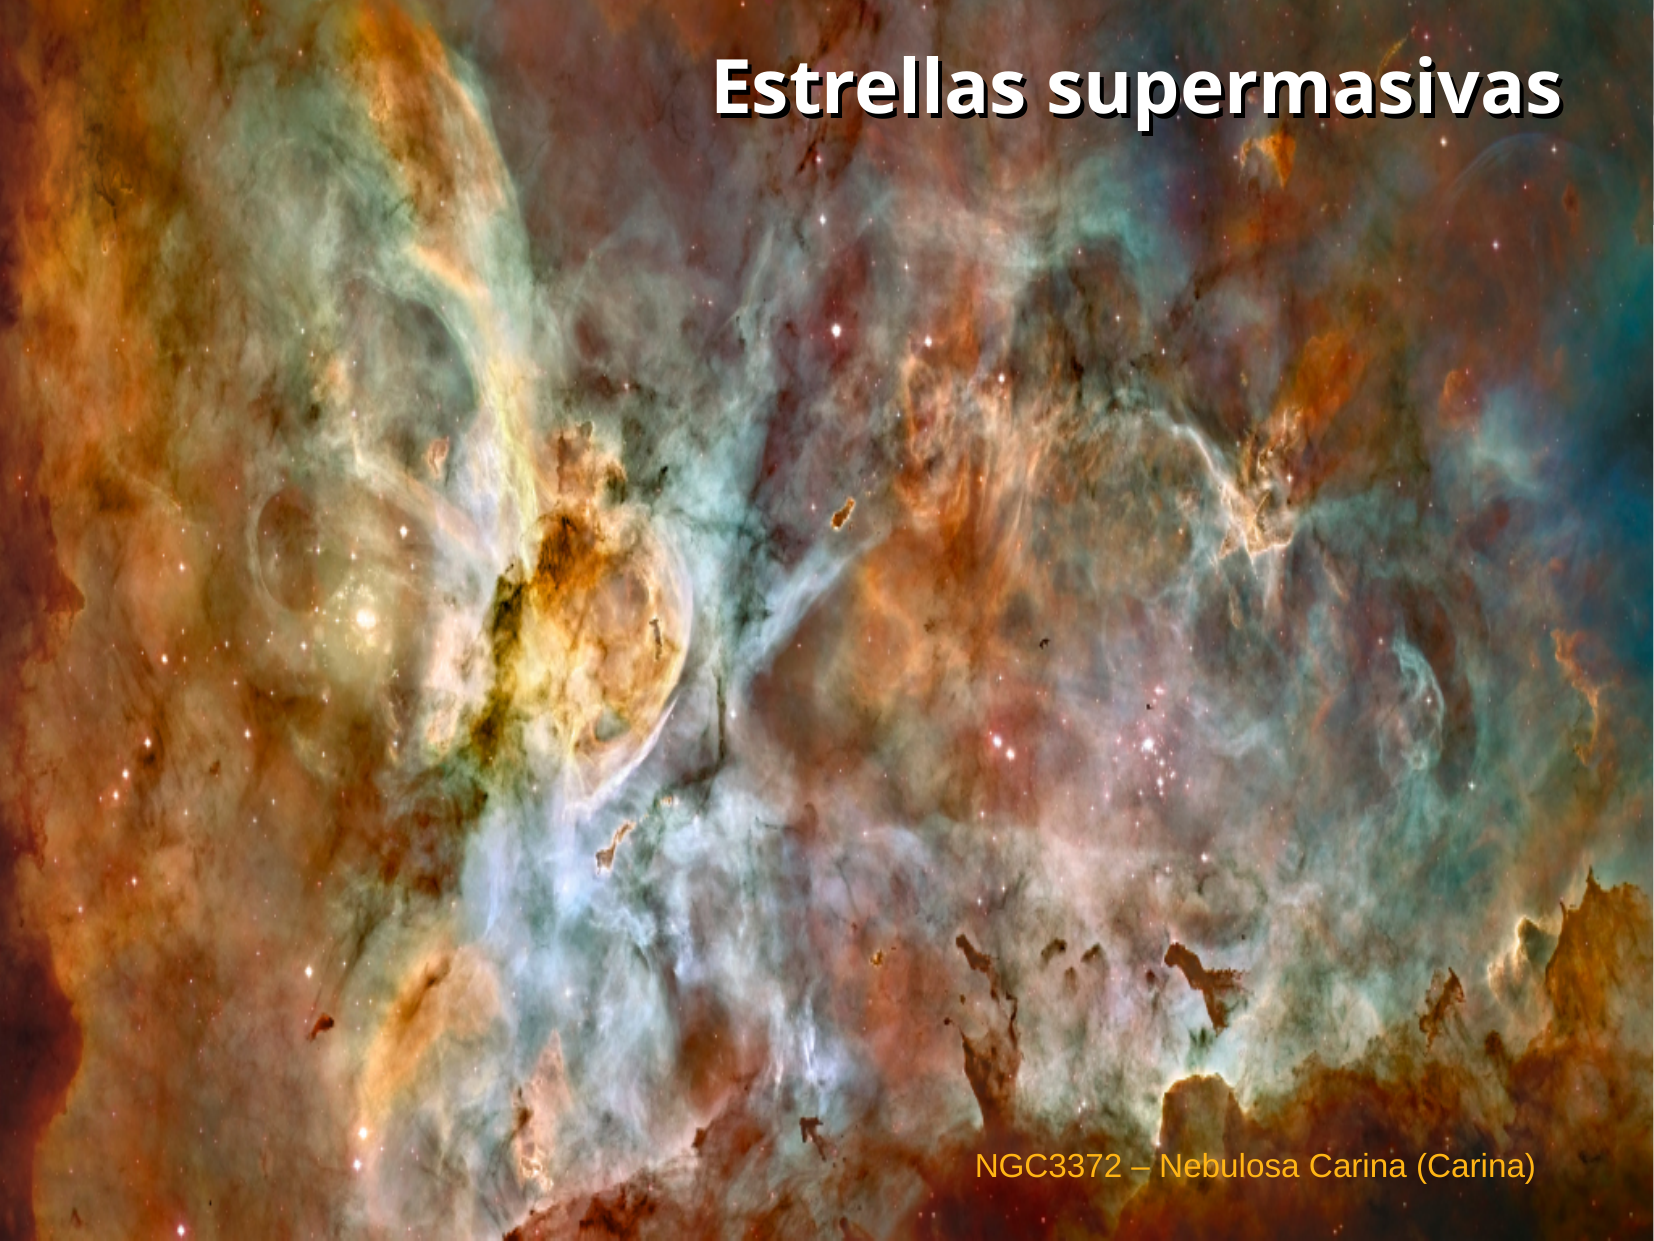

# Estrellas supermasivas
NGC3372 – Nebulosa Carina (Carina)
Oct 24, 2017
H. Asorey - IPAC 2017 - 11
3